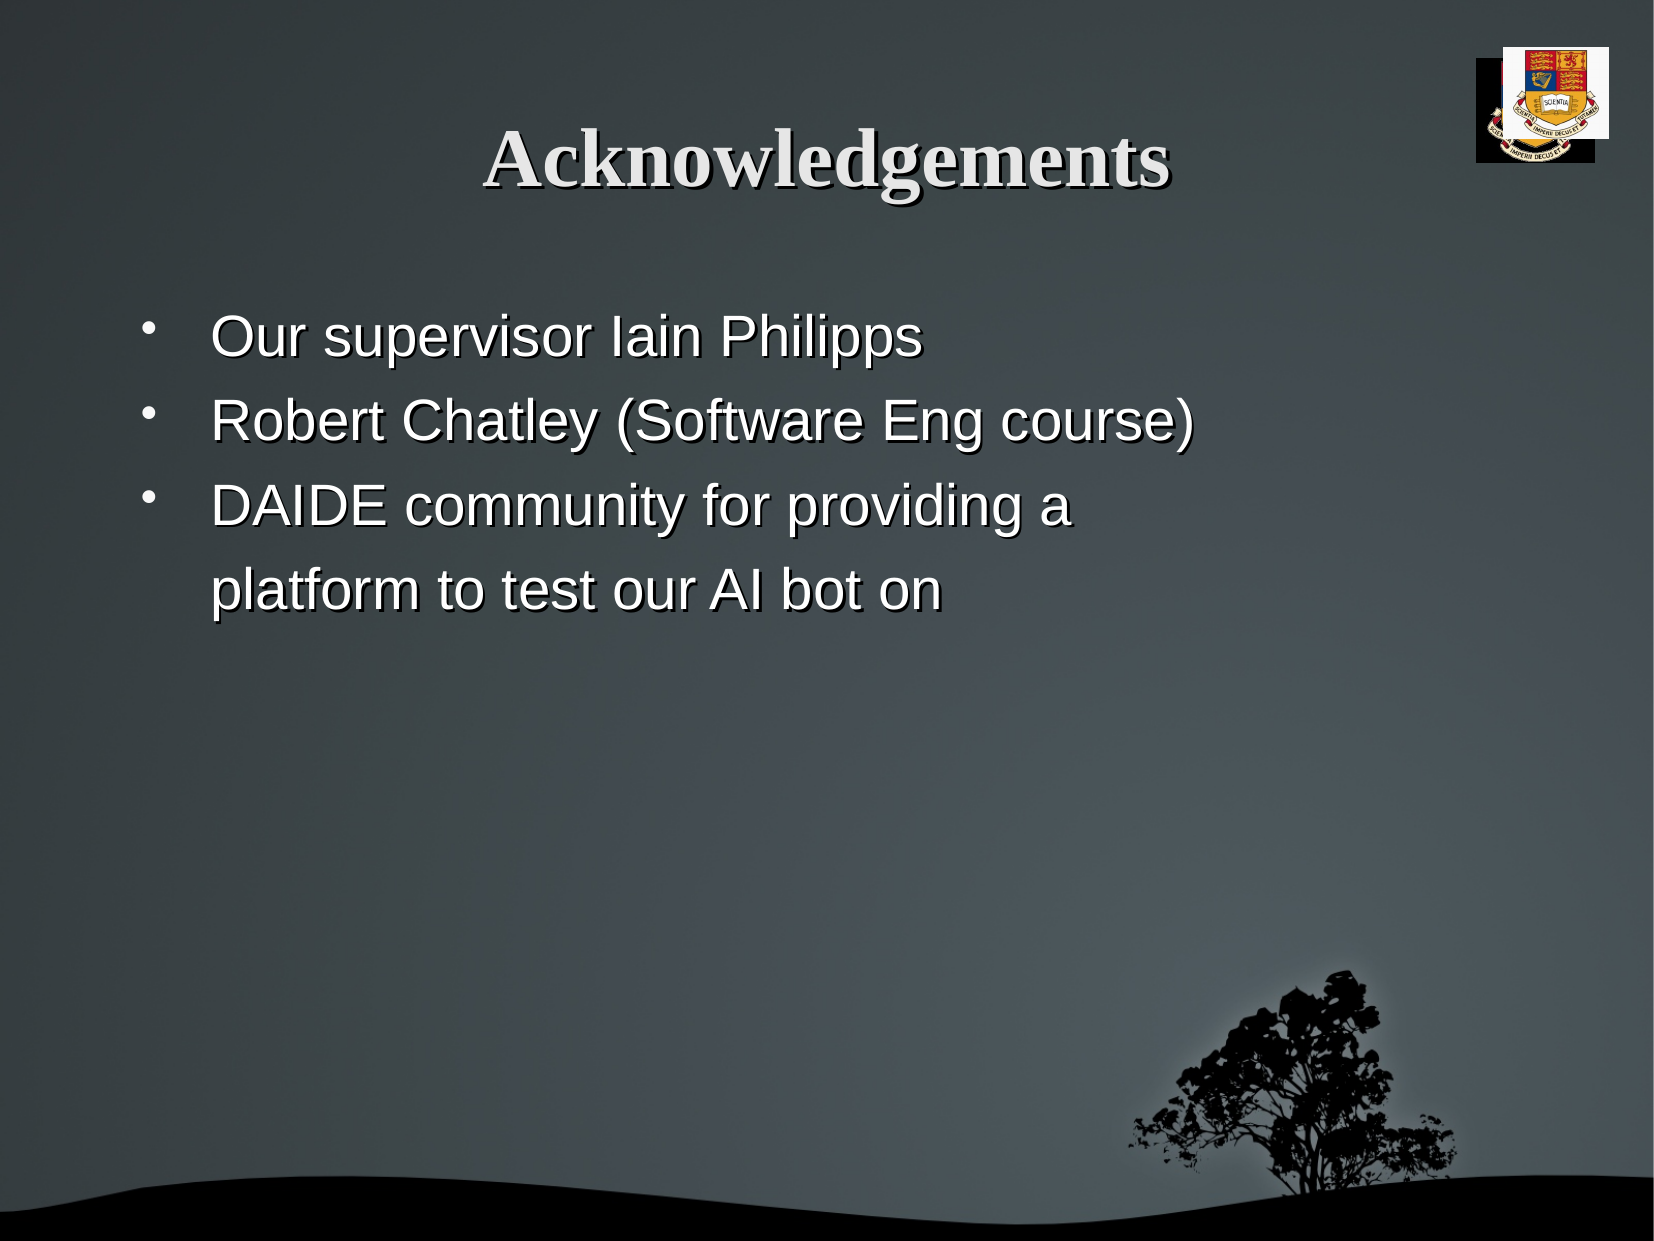

# Acknowledgements
Our supervisor Iain Philipps
Robert Chatley (Software Eng course)
DAIDE community for providing a
platform to test our AI bot on